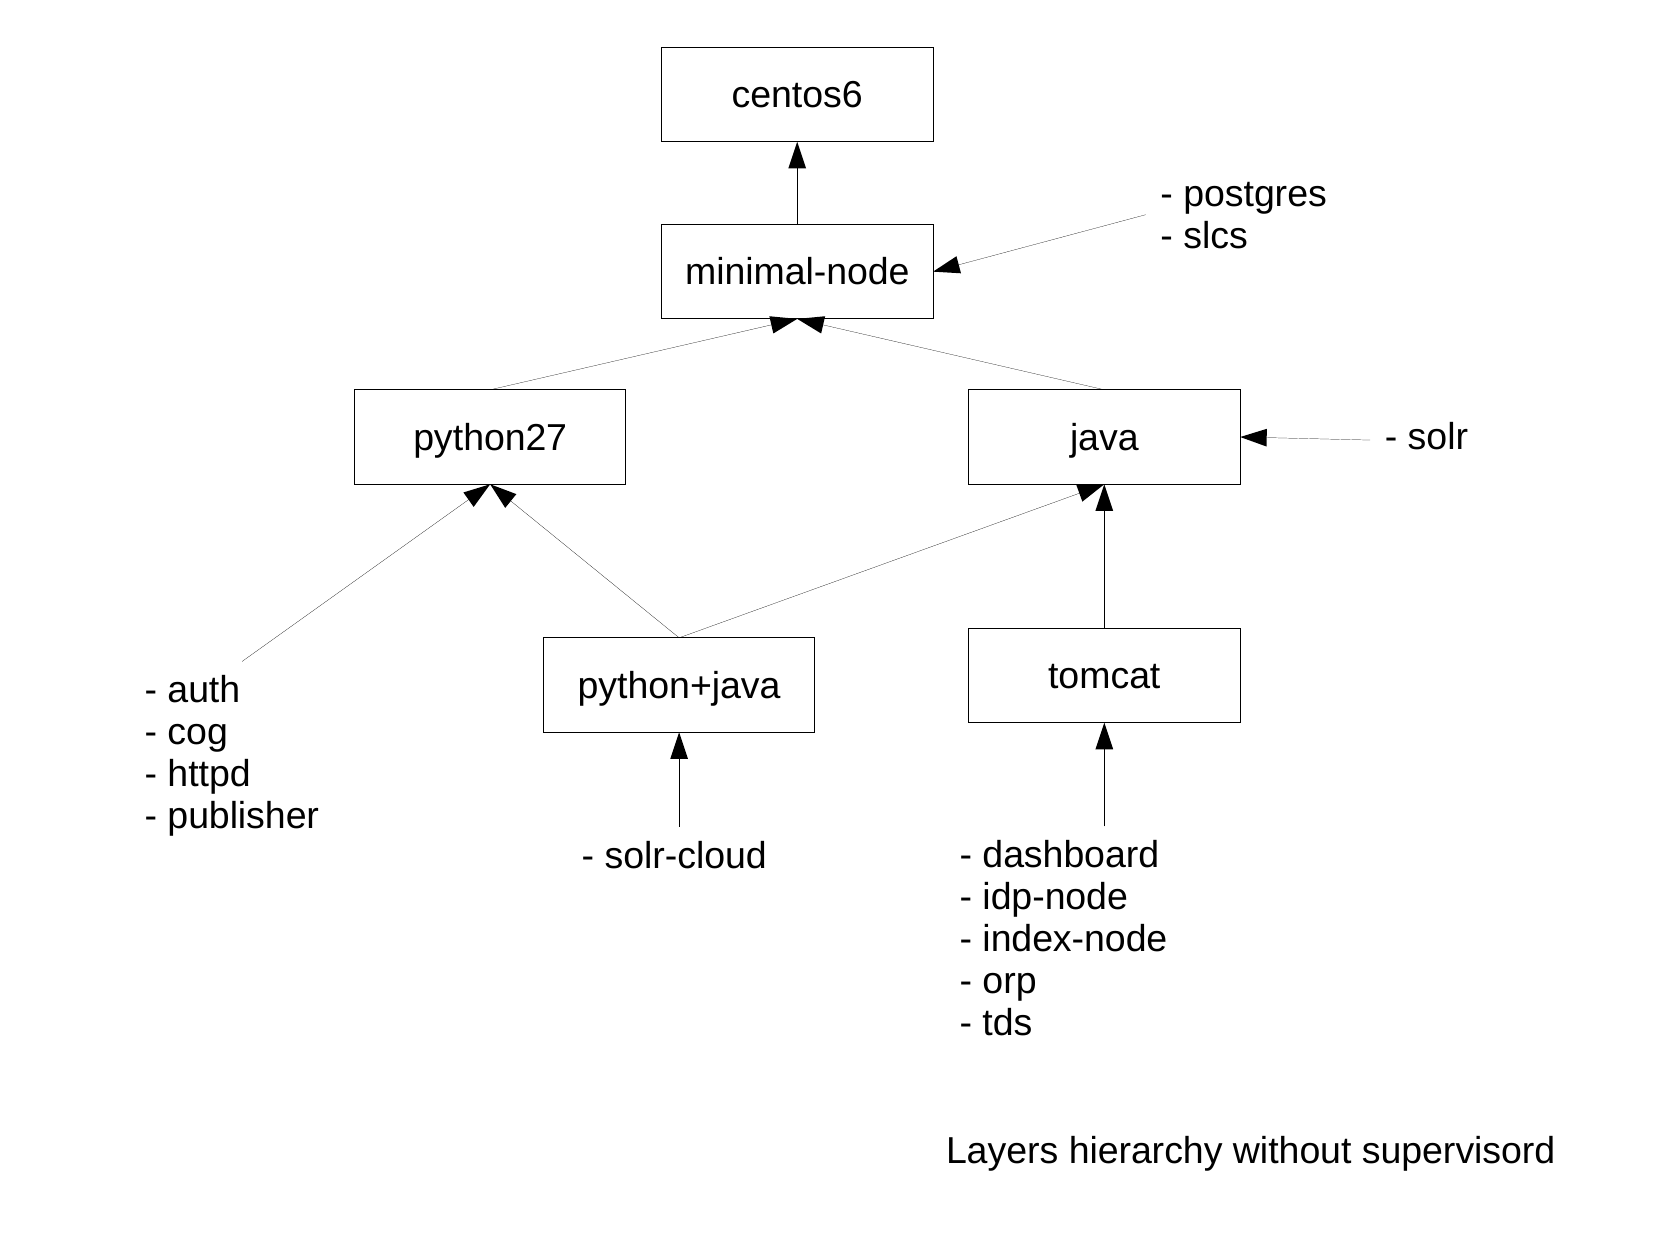

centos6
- postgres
- slcs
minimal-node
python27
java
- solr
tomcat
python+java
- auth
- cog
- httpd
- publisher
- dashboard
- idp-node
- index-node
- orp
- tds
- solr-cloud
Layers hierarchy without supervisord